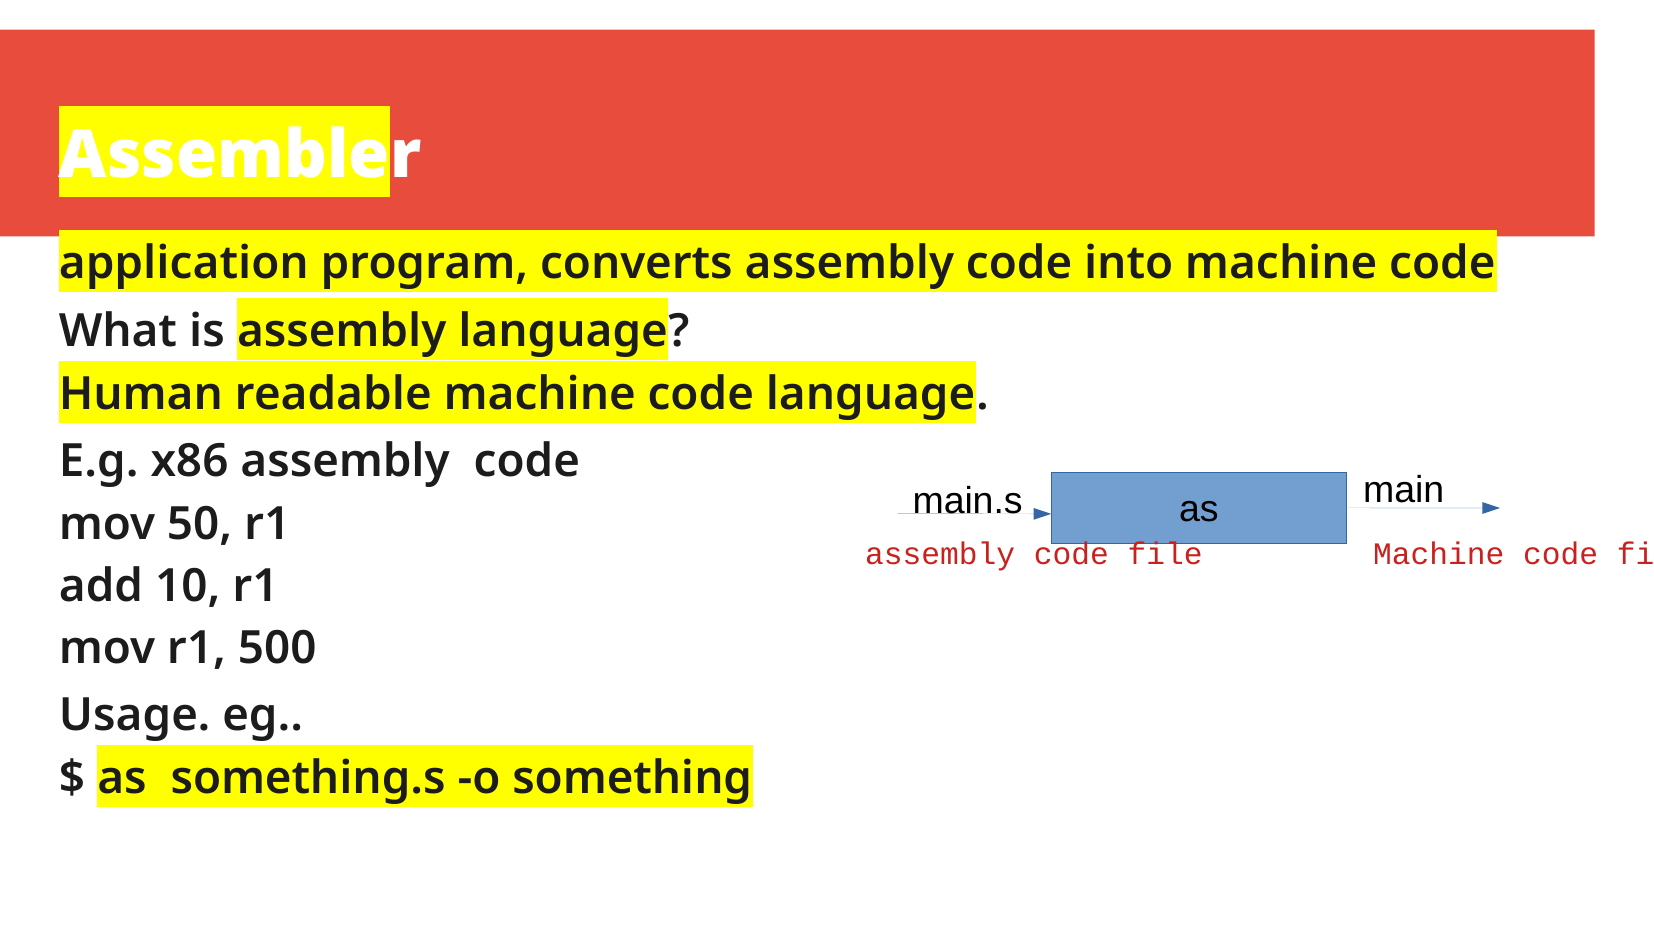

# Assembler
application program, converts assembly code into machine code
What is assembly language?
Human readable machine code language.
E.g. x86 assembly code
mov 50, r1
add 10, r1
mov r1, 500
Usage. eg..
$ as something.s -o something
main
main.s
as
assembly code file
Machine code file